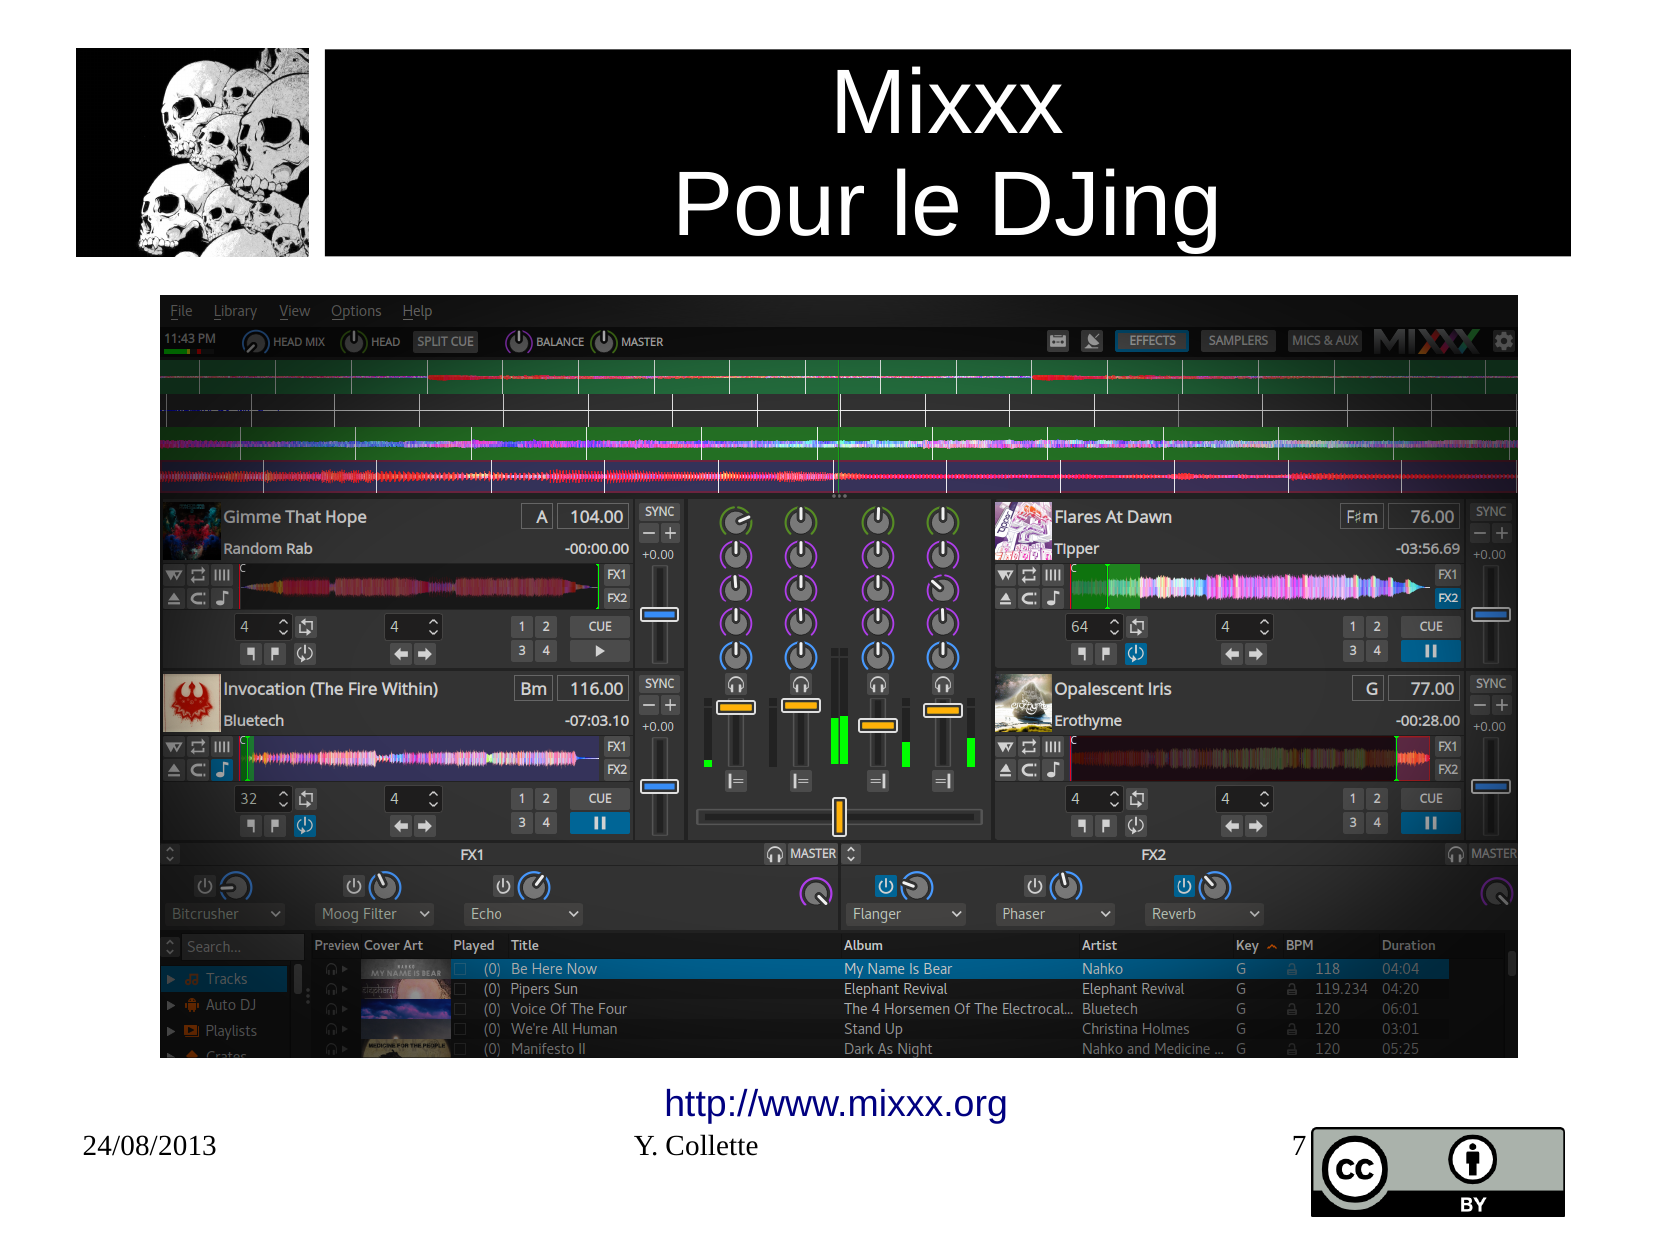

# Mixxx Pour le DJing
http://www.mixxx.org
Y. Collette
7